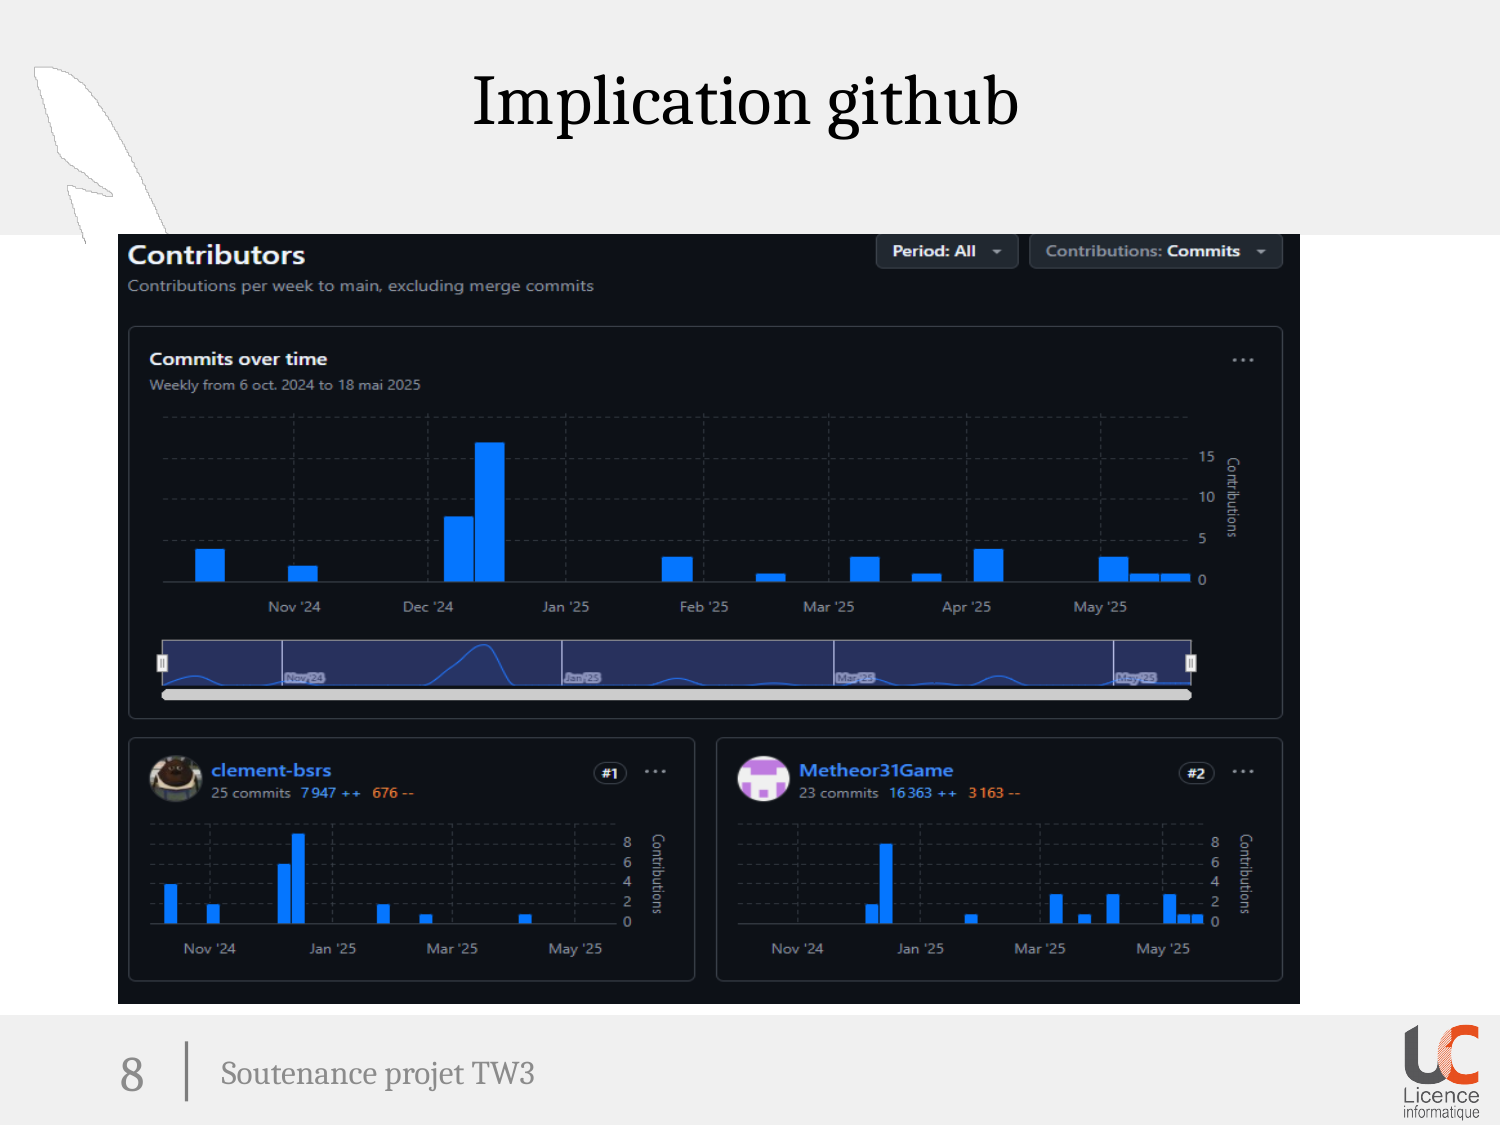

# Implication github
8
Soutenance projet TW3